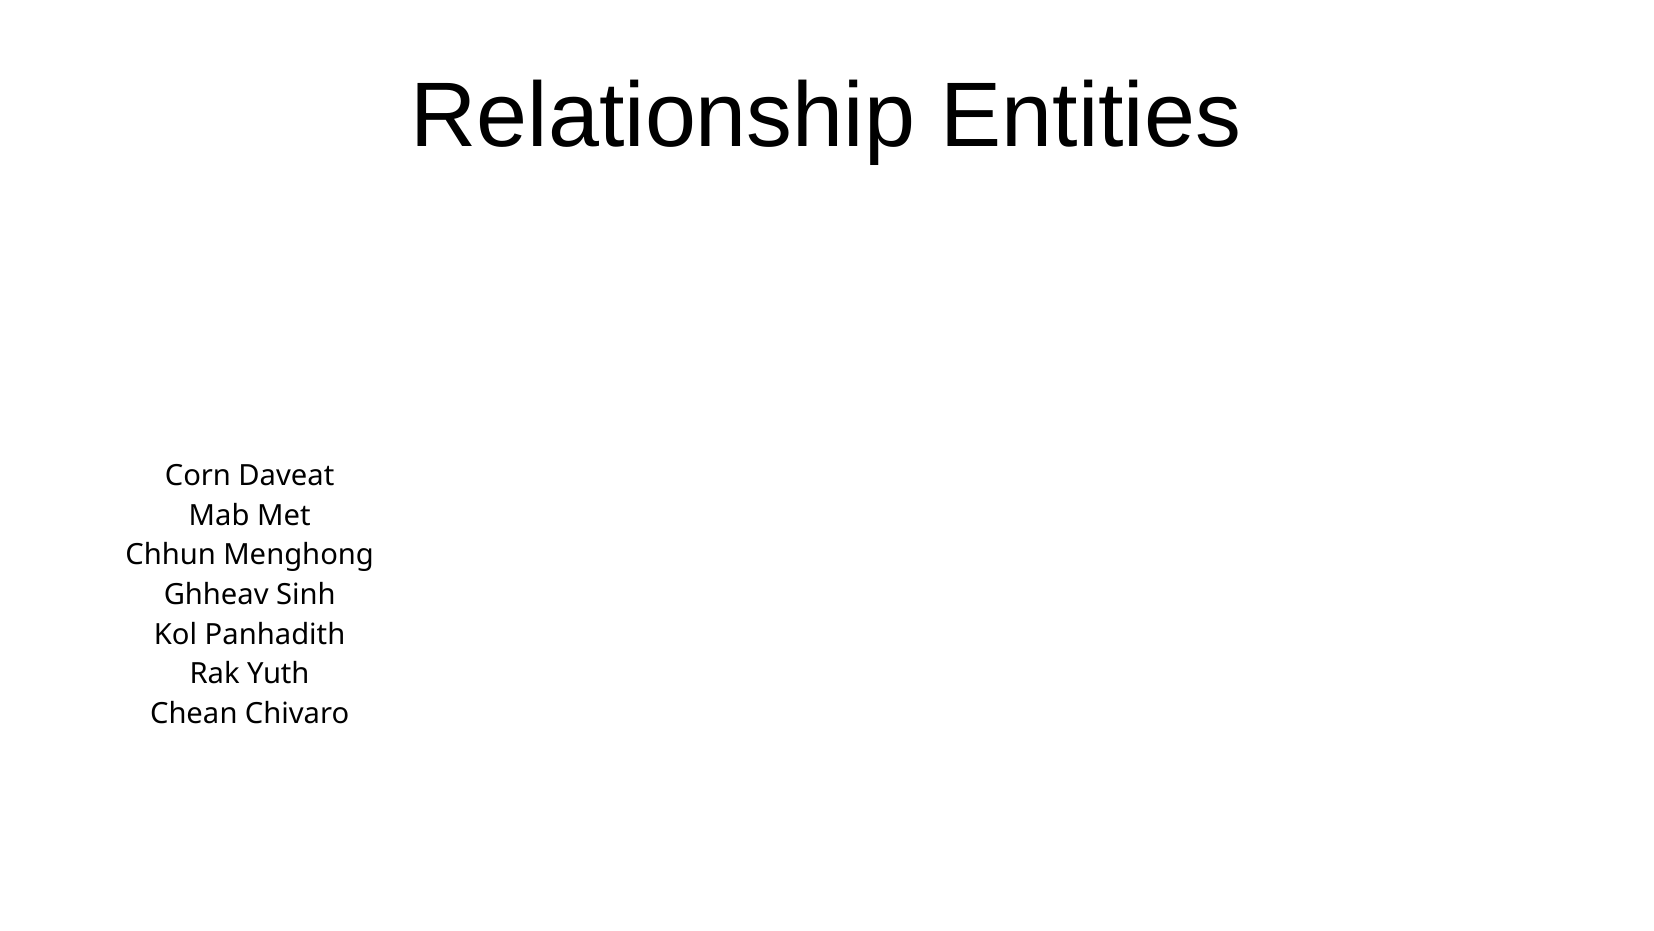

# Relationship Entities
Corn Daveat
Mab Met
Chhun Menghong
Ghheav Sinh
Kol Panhadith
Rak Yuth
Chean Chivaro